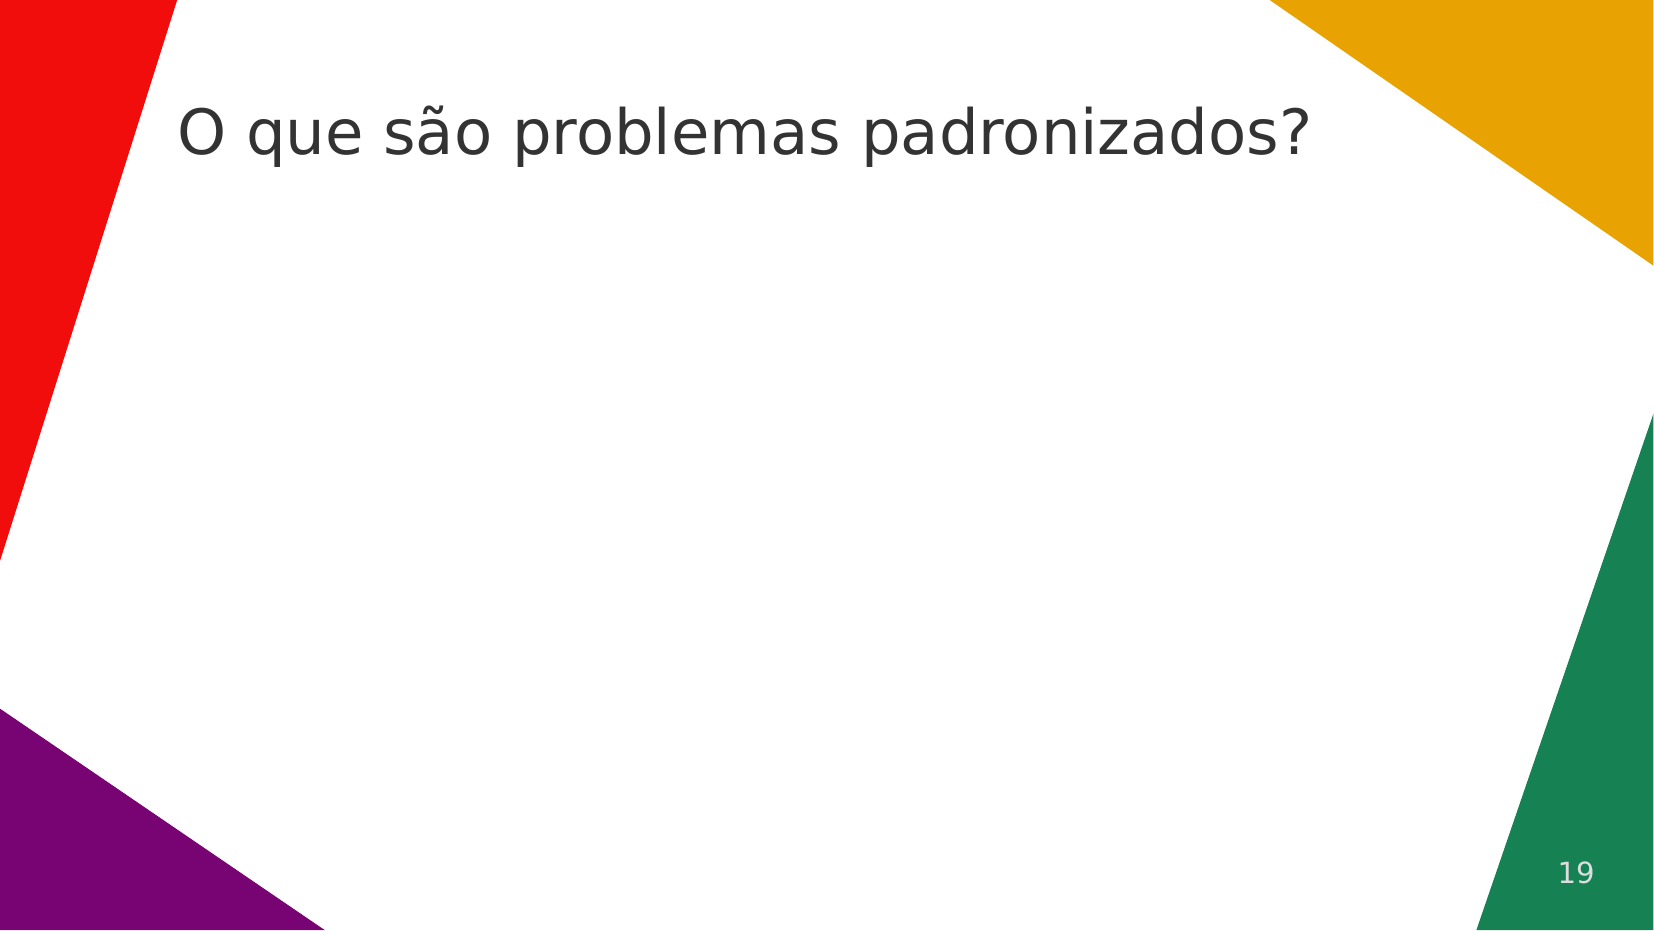

# O que são problemas padronizados?
19